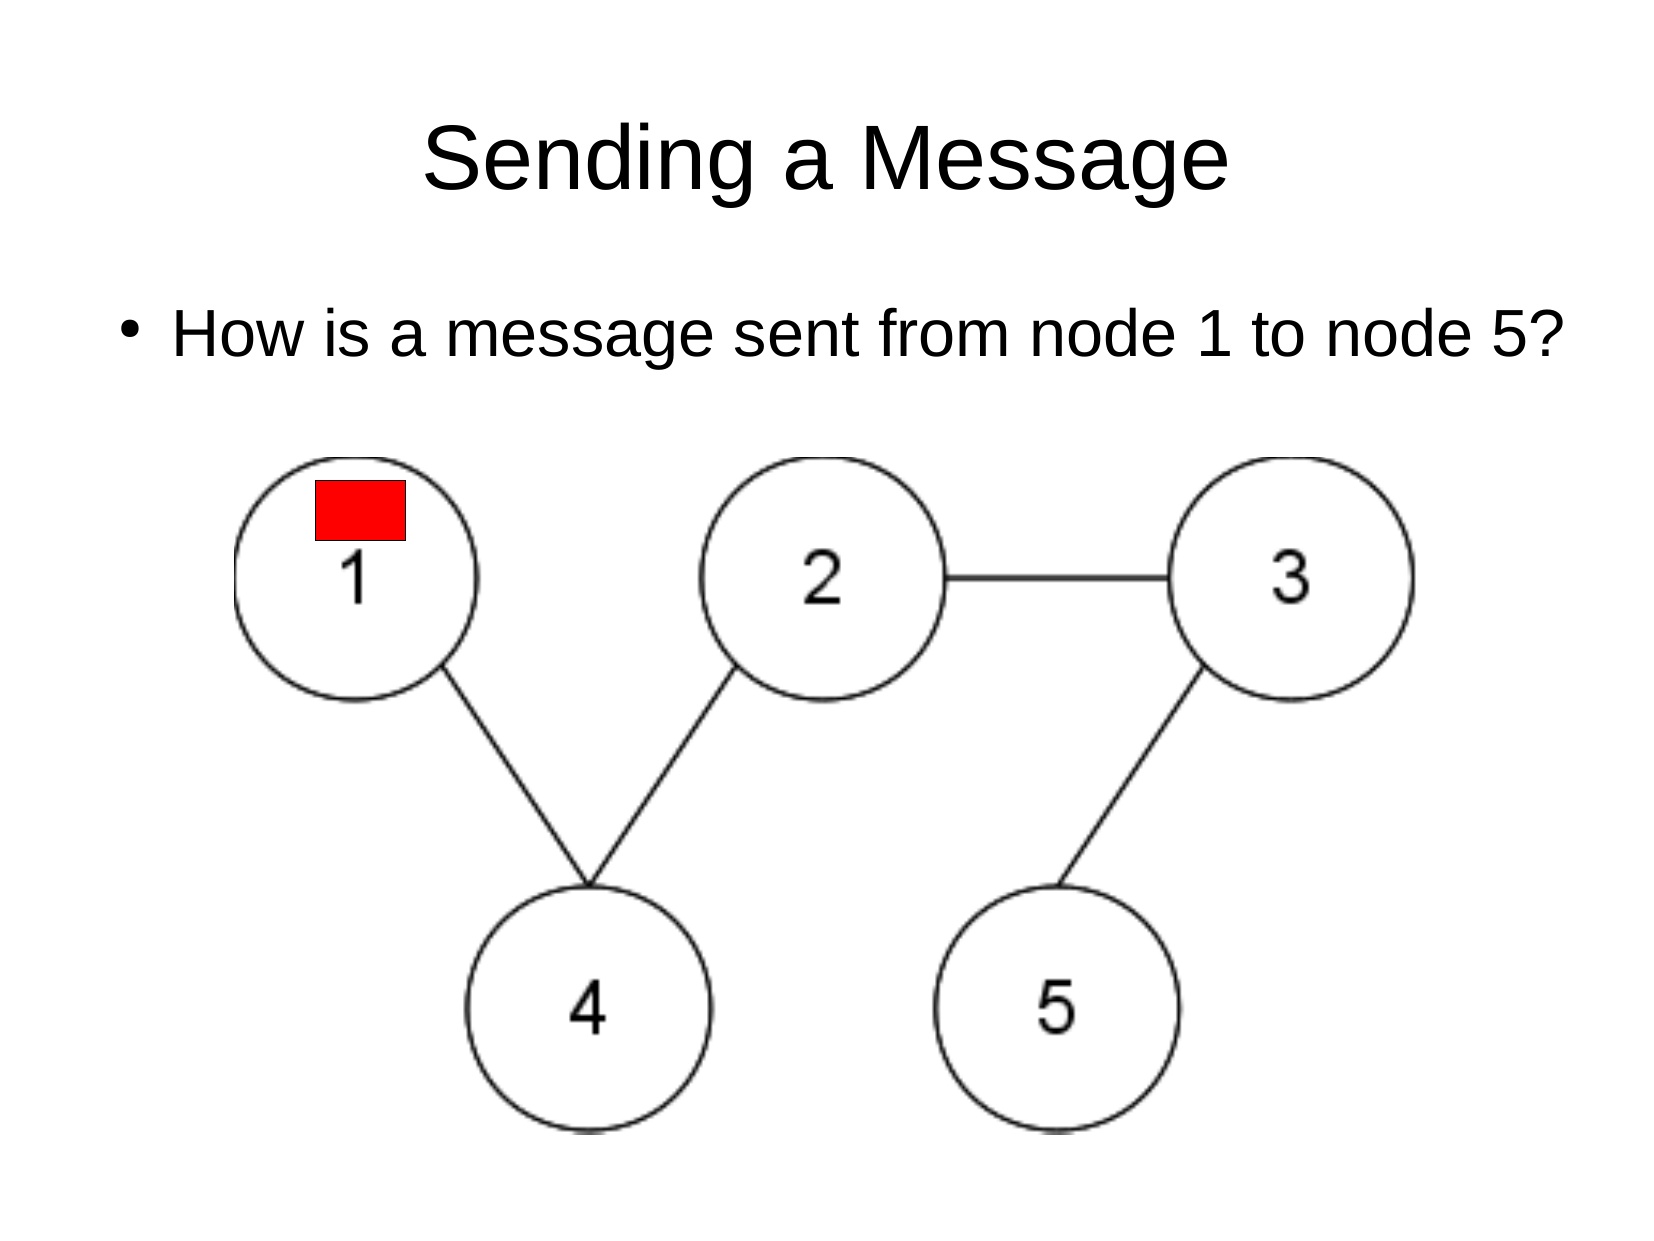

# Sending a Message
How is a message sent from node 1 to node 5?